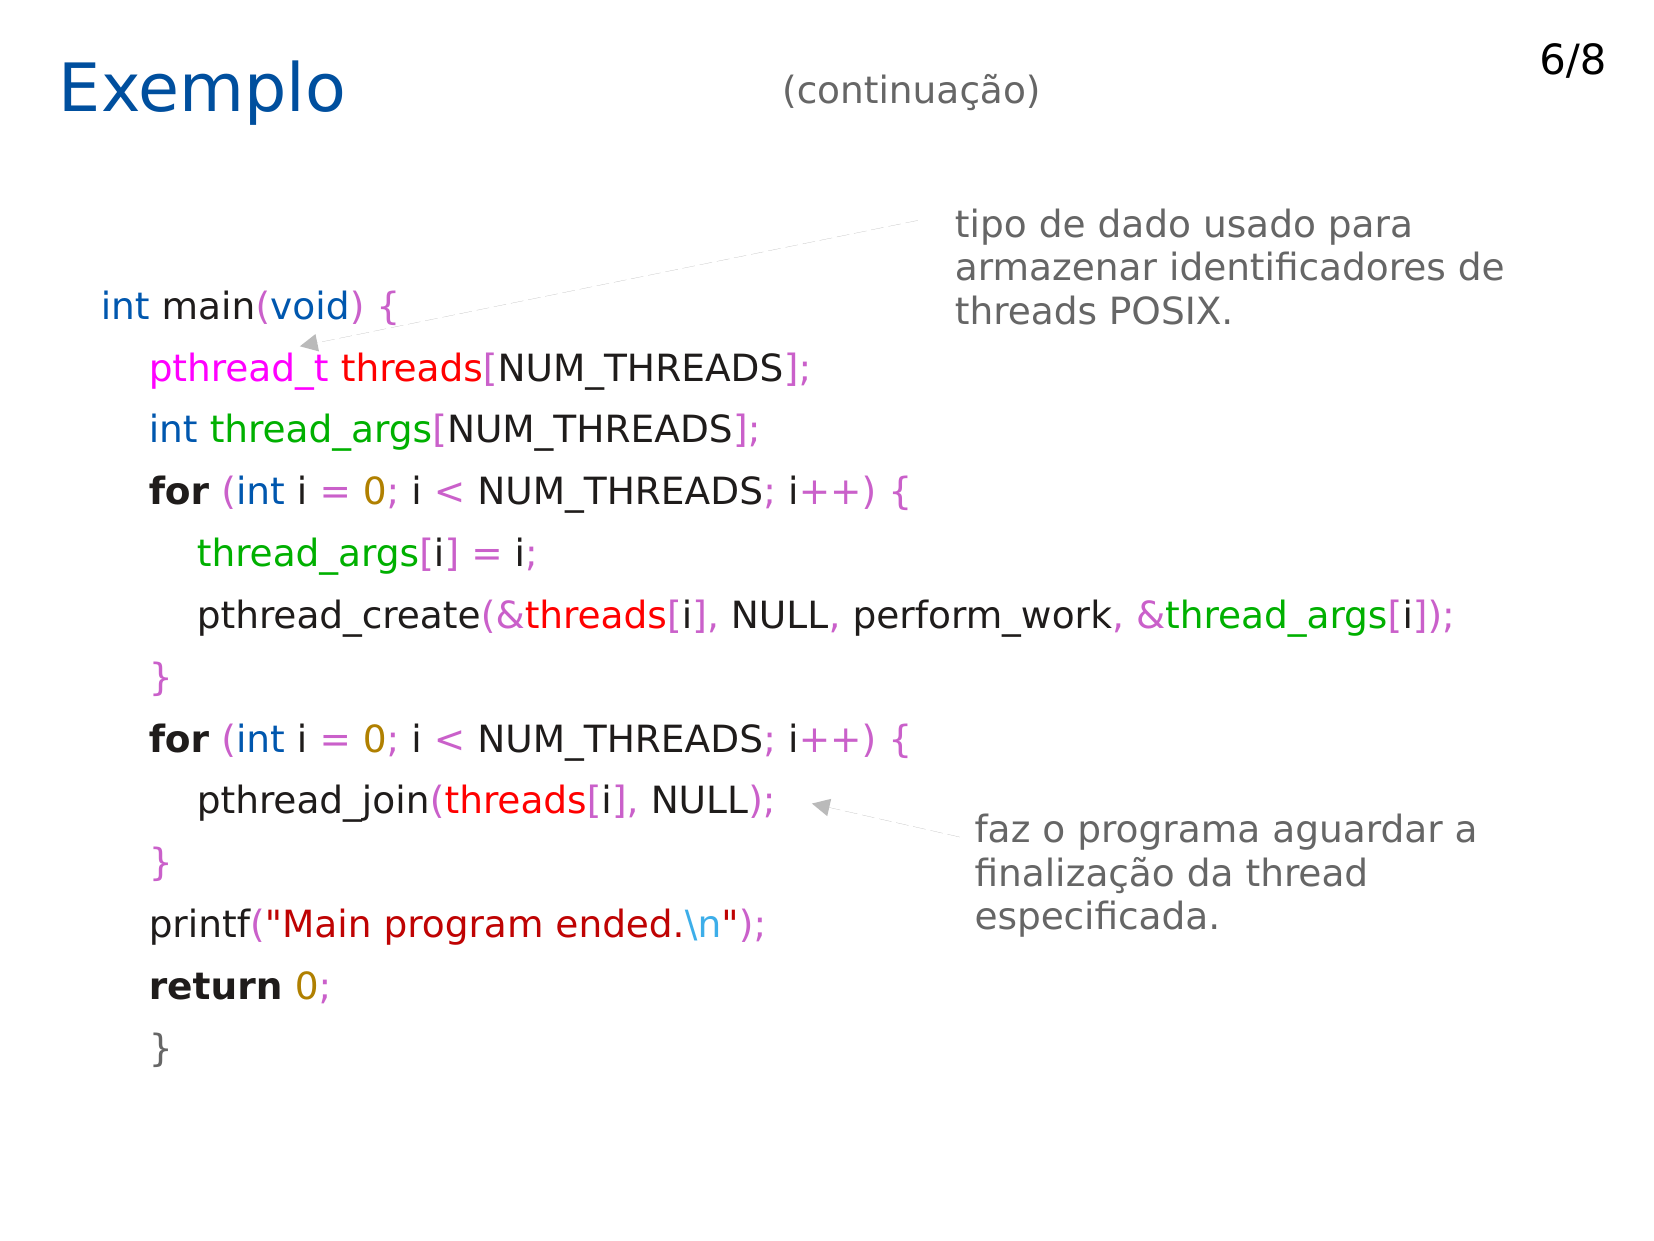

# Exemplo
6
(continuação)
tipo de dado usado para armazenar identificadores de threads POSIX.
int main(void) {
 pthread_t threads[NUM_THREADS];
 int thread_args[NUM_THREADS];
 for (int i = 0; i < NUM_THREADS; i++) {
 thread_args[i] = i;
 pthread_create(&threads[i], NULL, perform_work, &thread_args[i]);
 }
 for (int i = 0; i < NUM_THREADS; i++) {
 pthread_join(threads[i], NULL);
 }
 printf("Main program ended.\n");
 return 0;
 }
faz o programa aguardar a finalização da thread especificada.